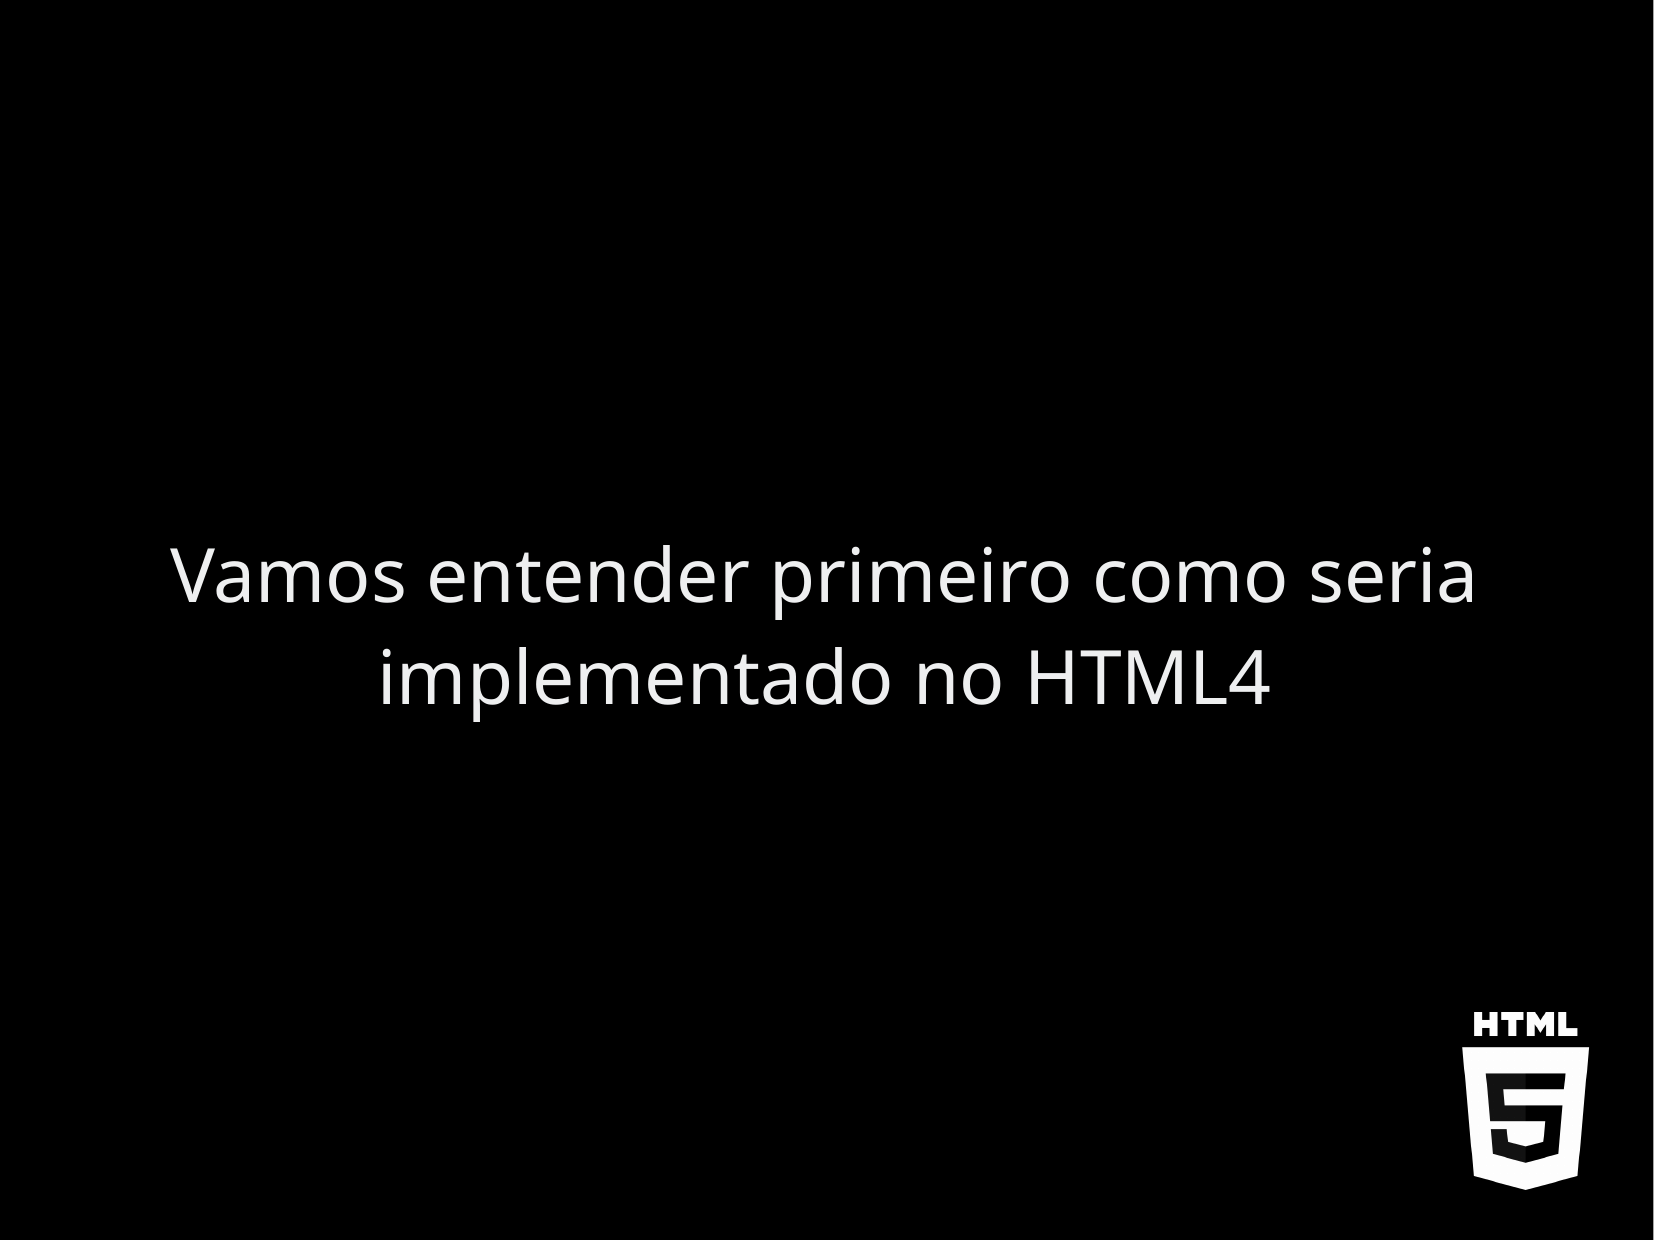

# Vamos entender primeiro como seria implementado no HTML4